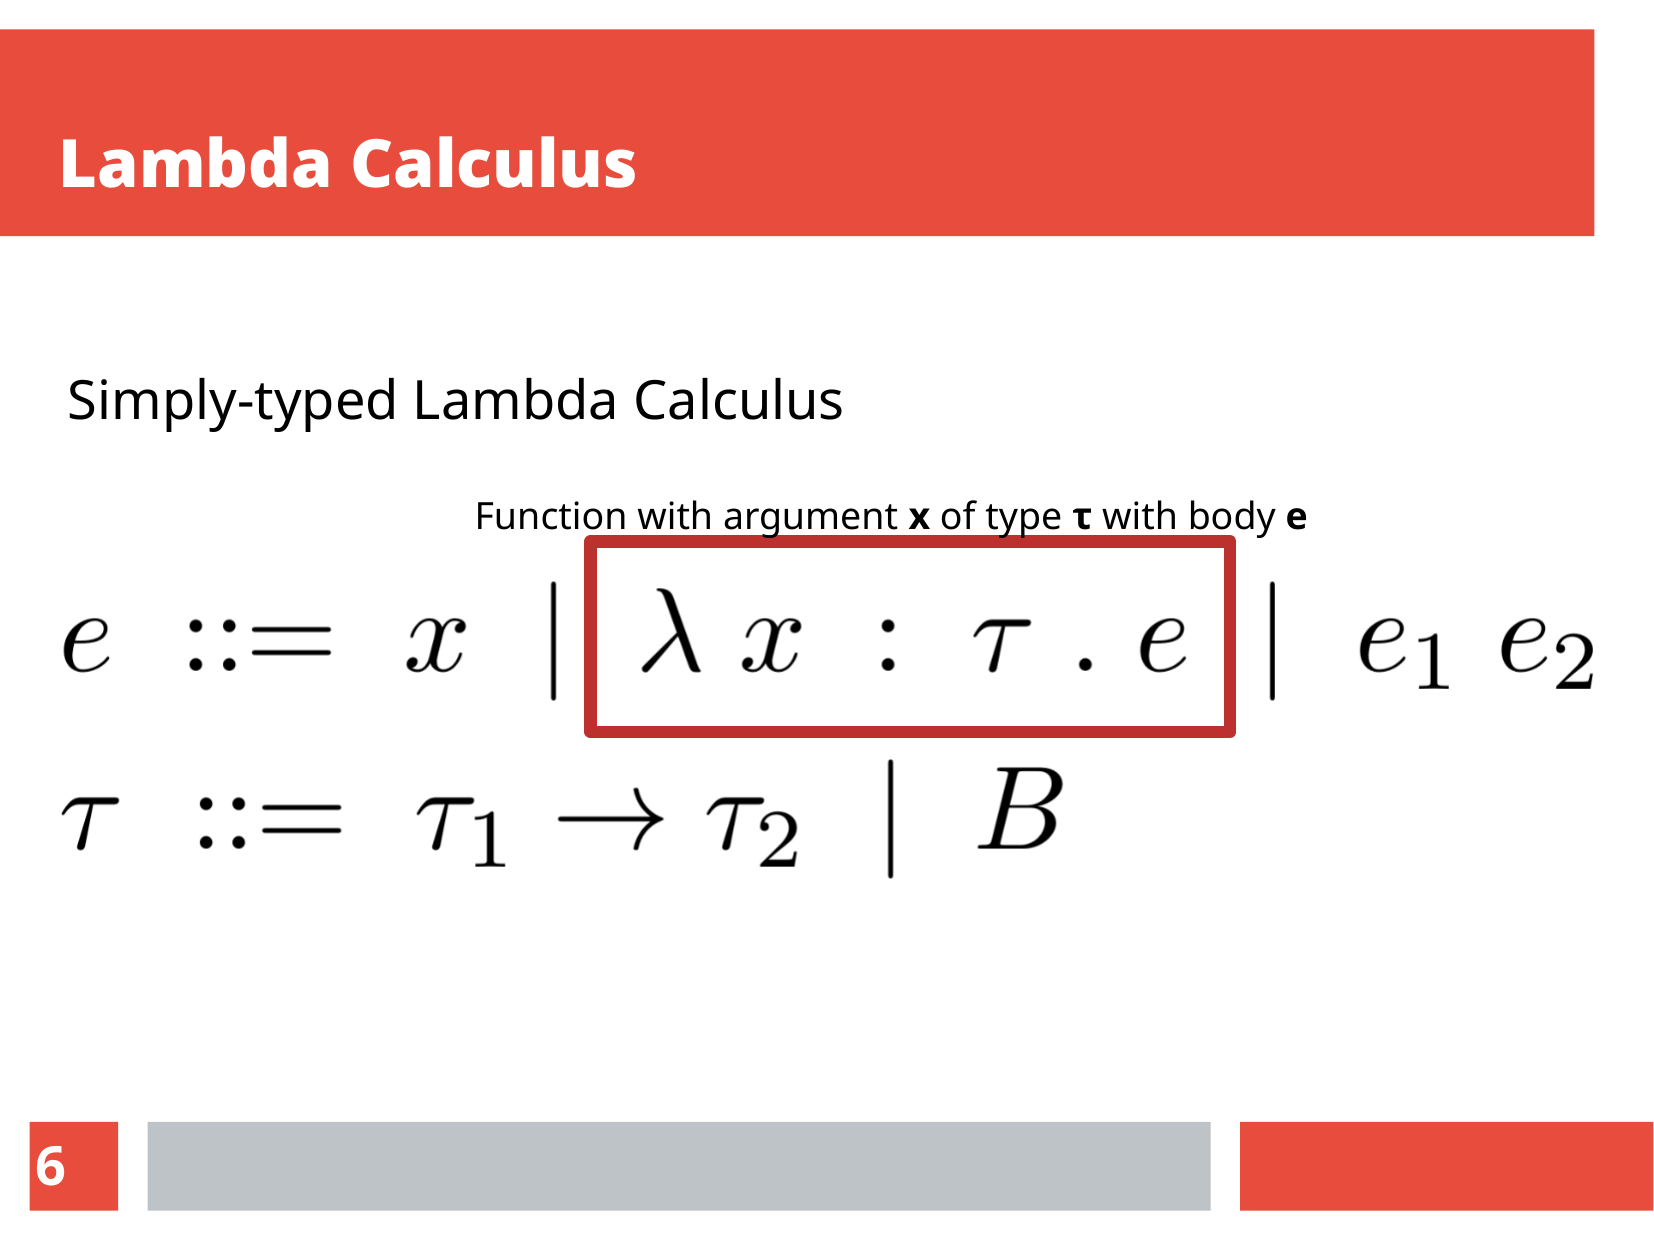

# Lambda Calculus
Simply-typed Lambda Calculus
Function with argument x of type τ with body e
6
25